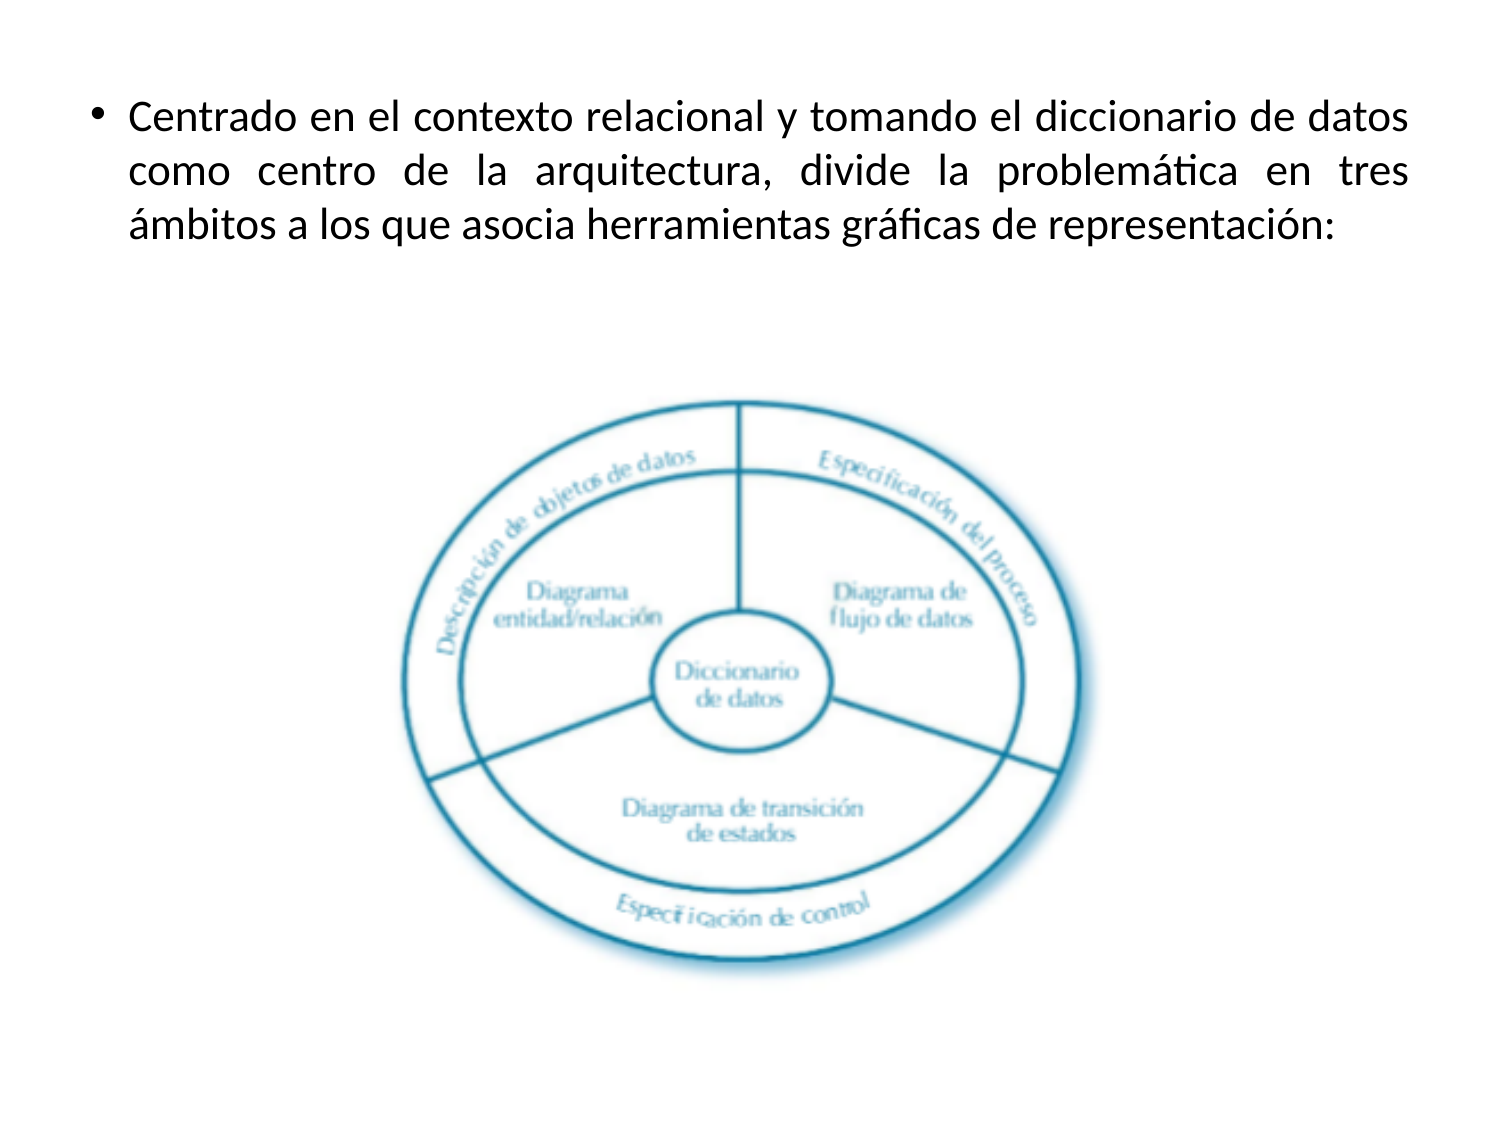

# Centrado en el contexto relacional y tomando el diccionario de datos como centro de la arquitectura, divide la problemática en tres ámbitos a los que asocia herramientas gráficas de representación: